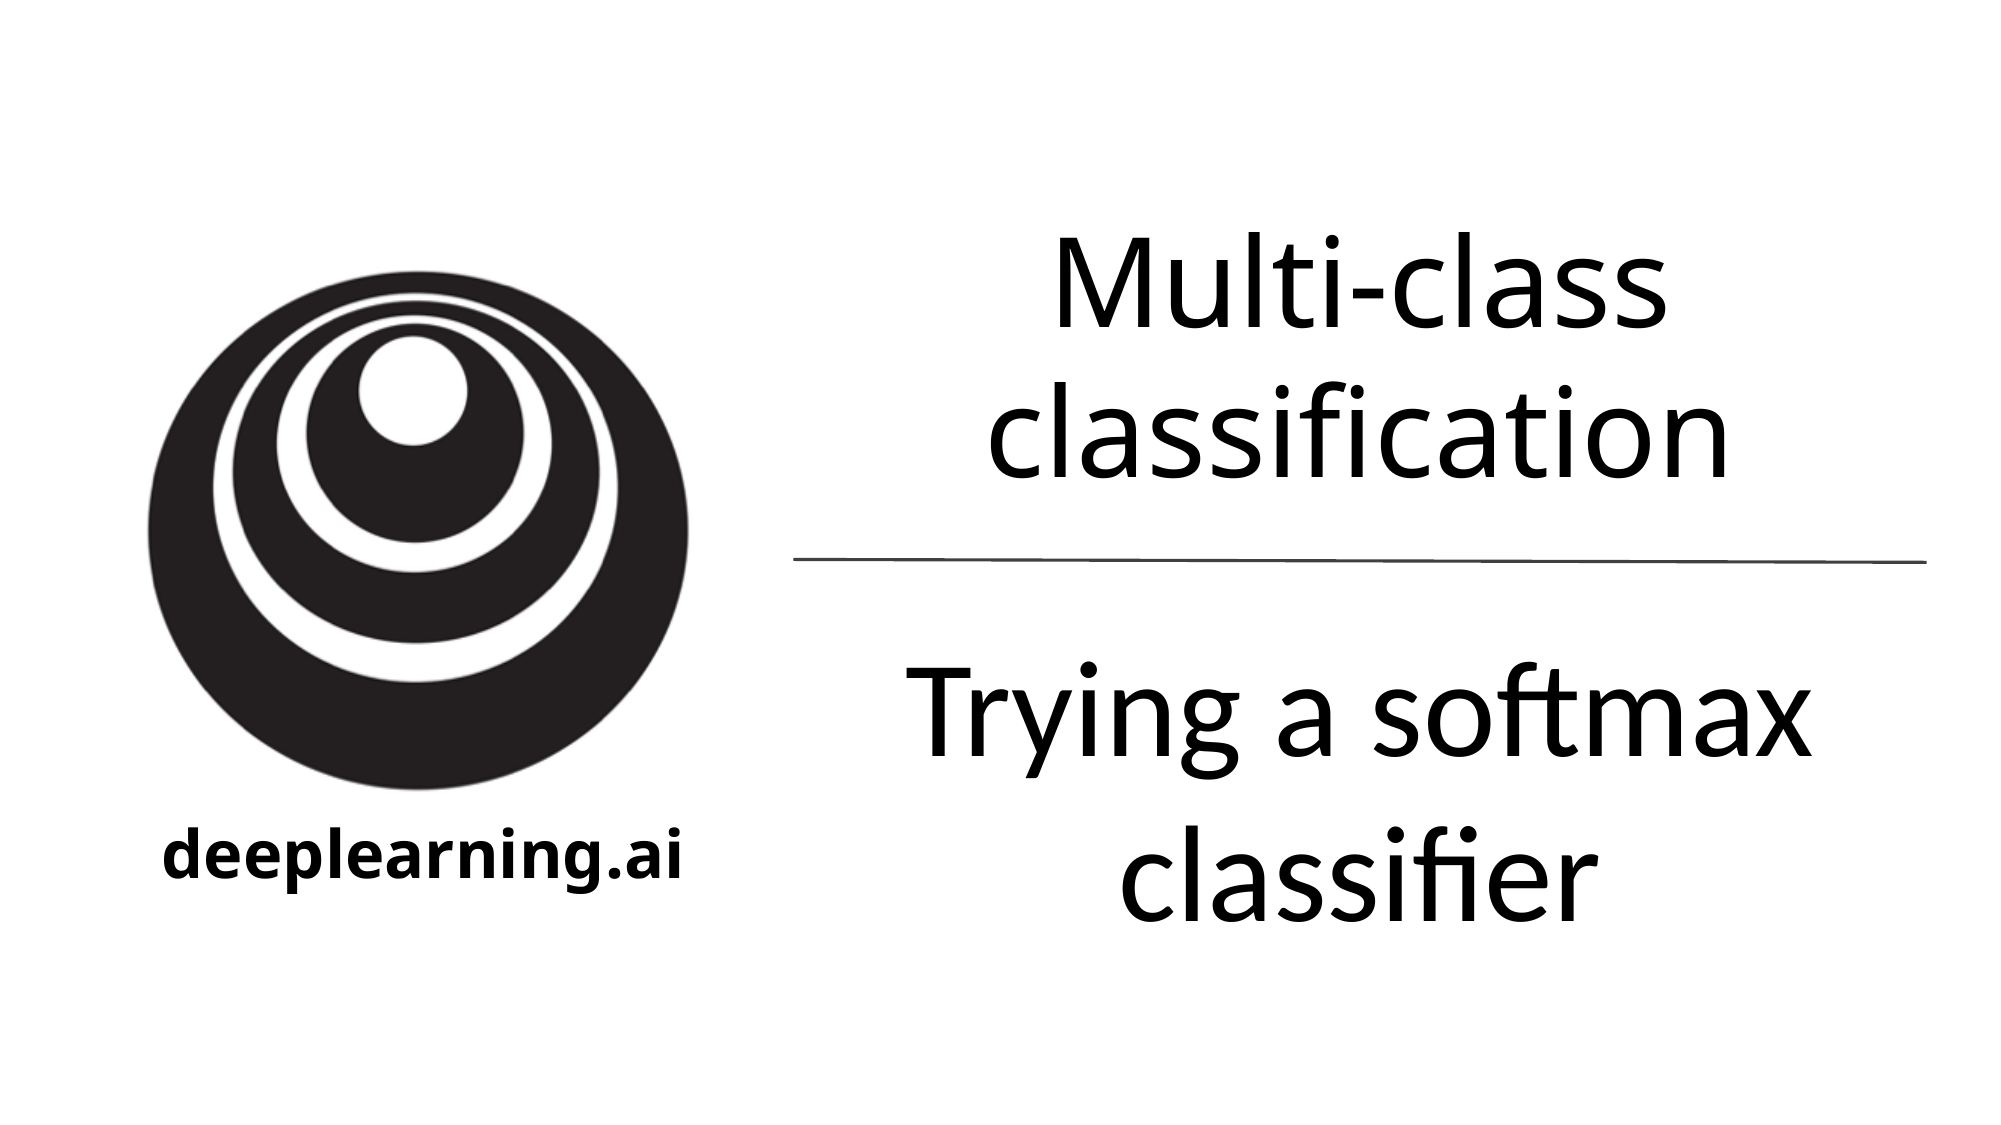

# Multi-class classification
deeplearning.ai
Trying a softmax
classifier